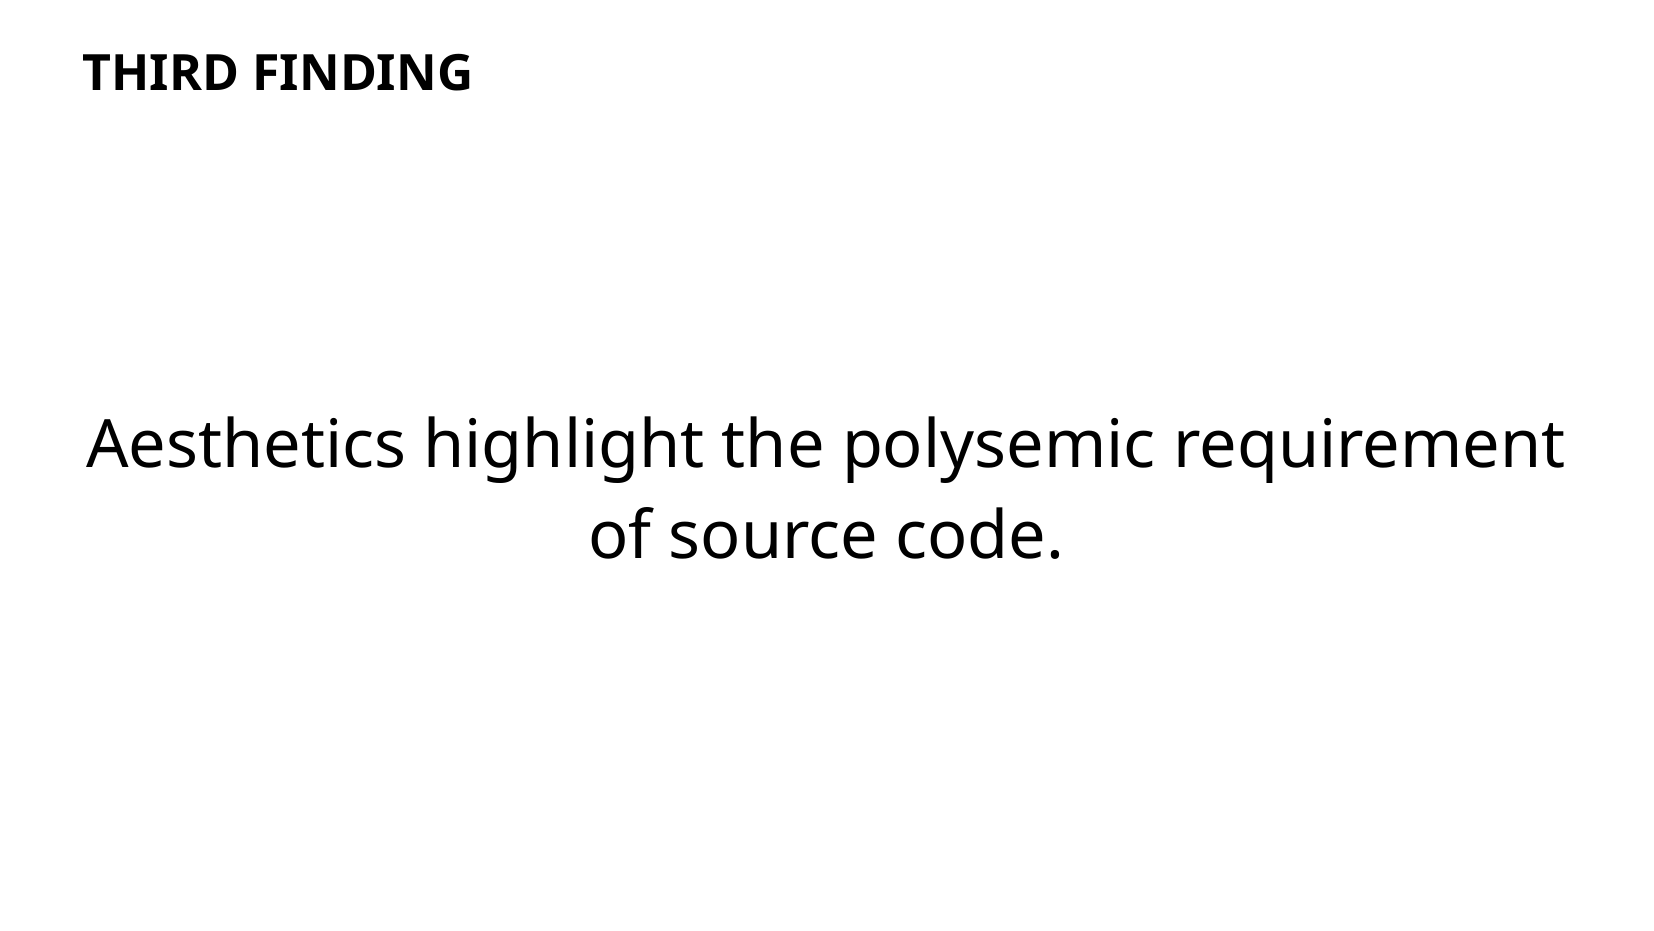

# THIRD FINDING
Aesthetics highlight the polysemic requirement of source code.